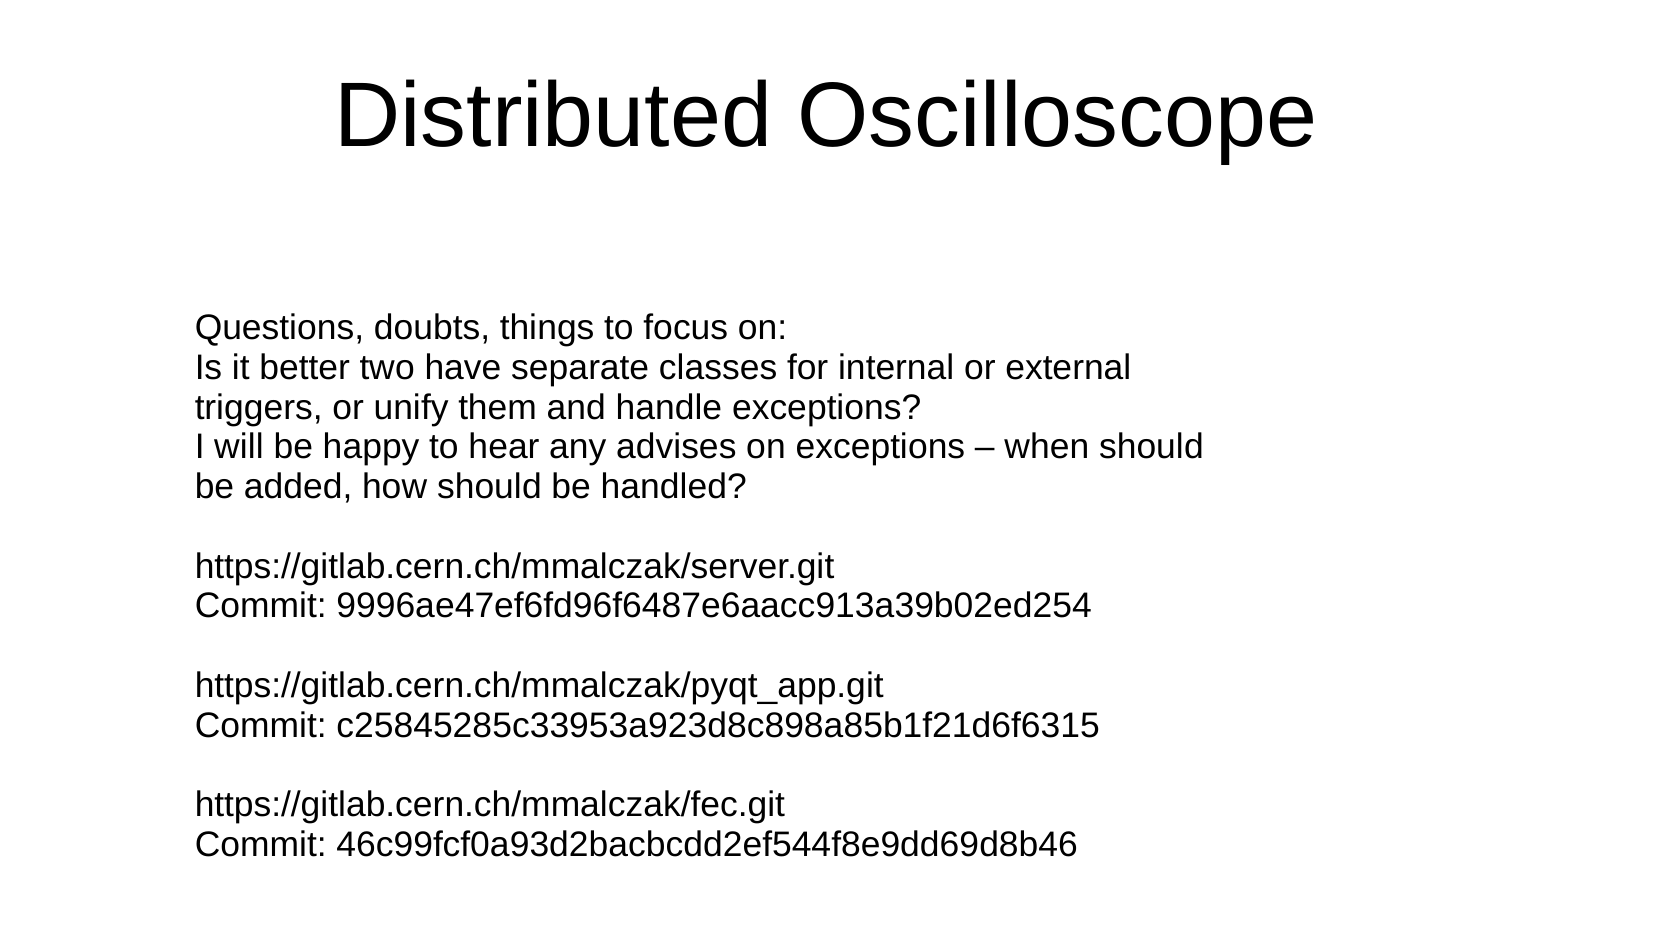

# Distributed Oscilloscope
Questions, doubts, things to focus on:
Is it better two have separate classes for internal or external triggers, or unify them and handle exceptions?
I will be happy to hear any advises on exceptions – when should be added, how should be handled?
https://gitlab.cern.ch/mmalczak/server.git
Commit: 9996ae47ef6fd96f6487e6aacc913a39b02ed254
https://gitlab.cern.ch/mmalczak/pyqt_app.git
Commit: c25845285c33953a923d8c898a85b1f21d6f6315
https://gitlab.cern.ch/mmalczak/fec.git
Commit: 46c99fcf0a93d2bacbcdd2ef544f8e9dd69d8b46